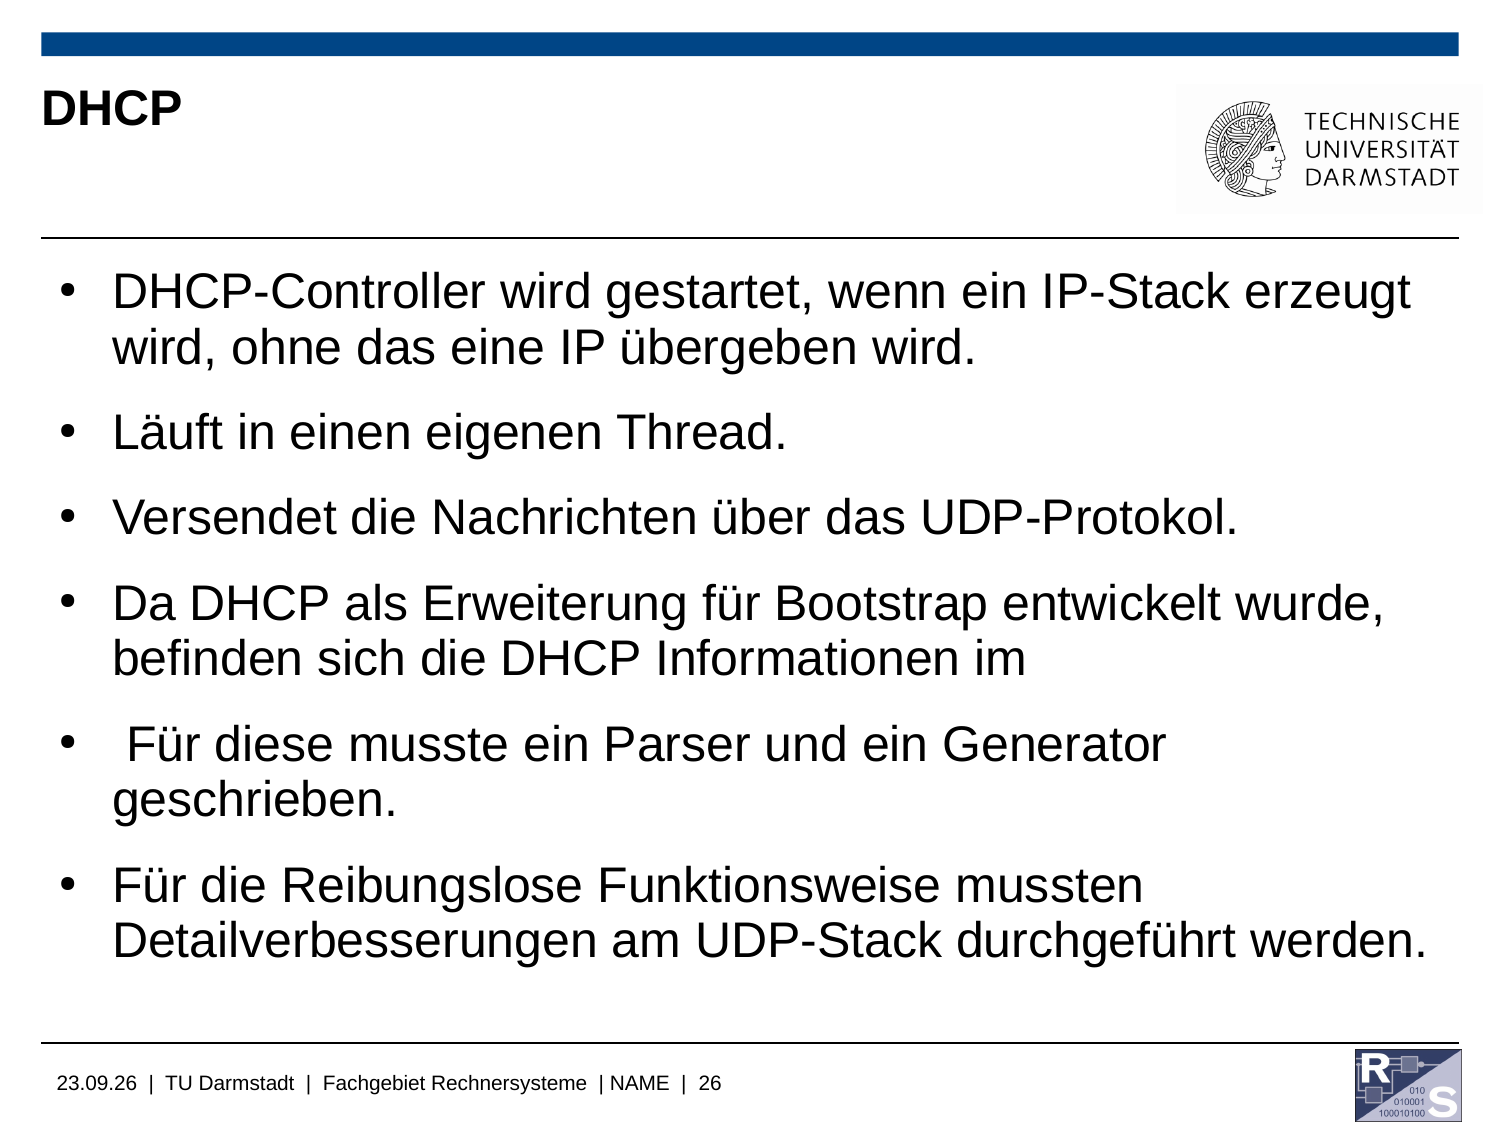

# DHCP
DHCP-Controller wird gestartet, wenn ein IP-Stack erzeugt wird, ohne das eine IP übergeben wird.
Läuft in einen eigenen Thread.
Versendet die Nachrichten über das UDP-Protokol.
Da DHCP als Erweiterung für Bootstrap entwickelt wurde, befinden sich die DHCP Informationen im
 Für diese musste ein Parser und ein Generator geschrieben.
Für die Reibungslose Funktionsweise mussten Detailverbesserungen am UDP-Stack durchgeführt werden.